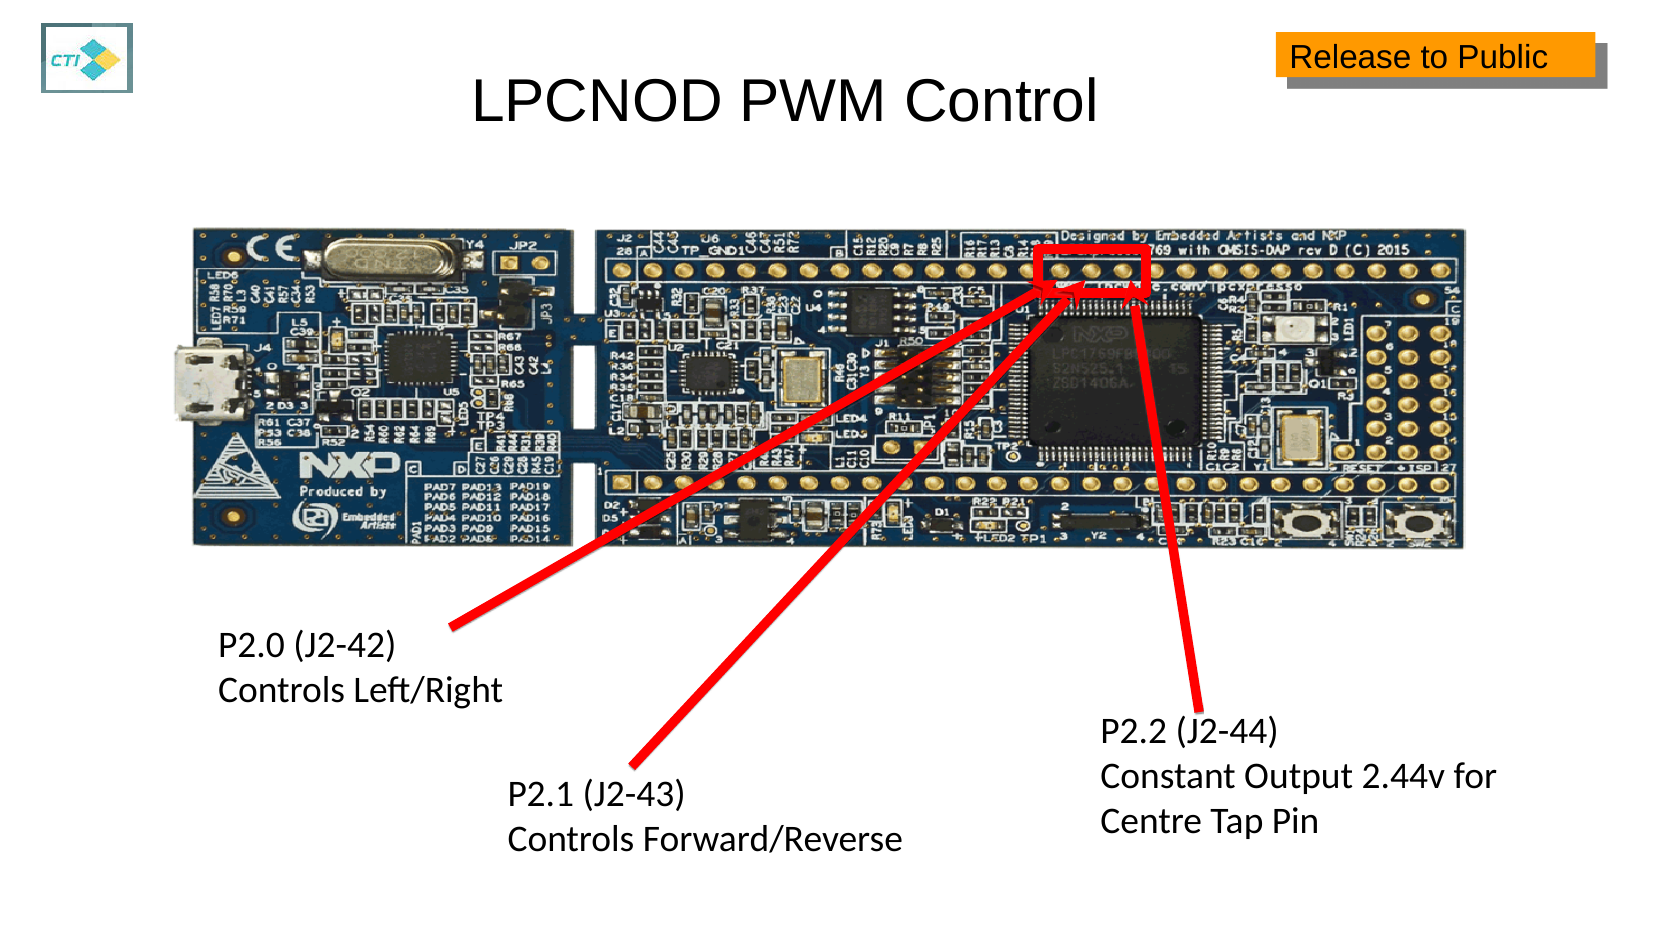

# LPCNOD PWM Control
Release to Public
P2.0 (J2-42)
Controls Left/Right
P2.2 (J2-44)
Constant Output 2.44v for Centre Tap Pin
P2.1 (J2-43)
Controls Forward/Reverse